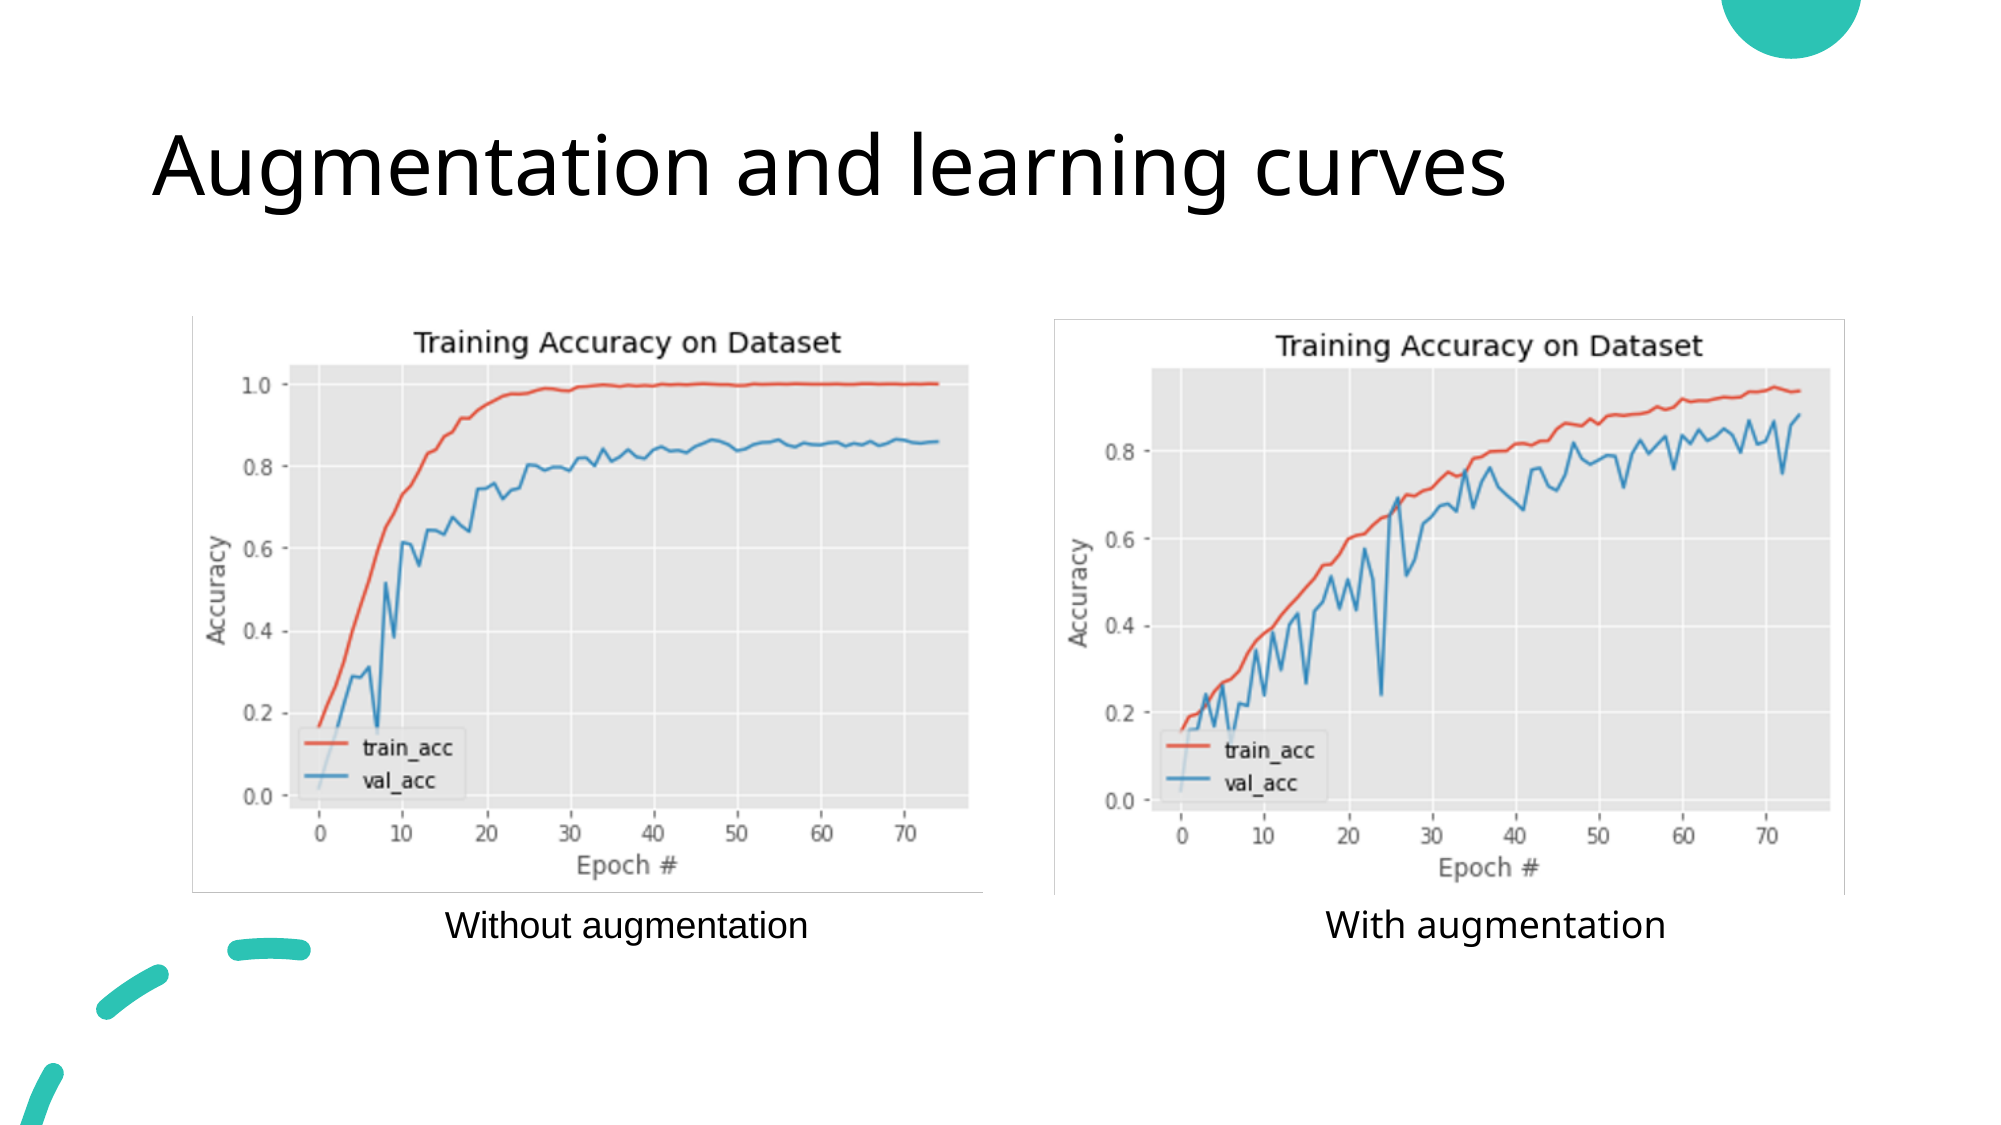

# Augmentation and learning curves
With augmentation
Without augmentation